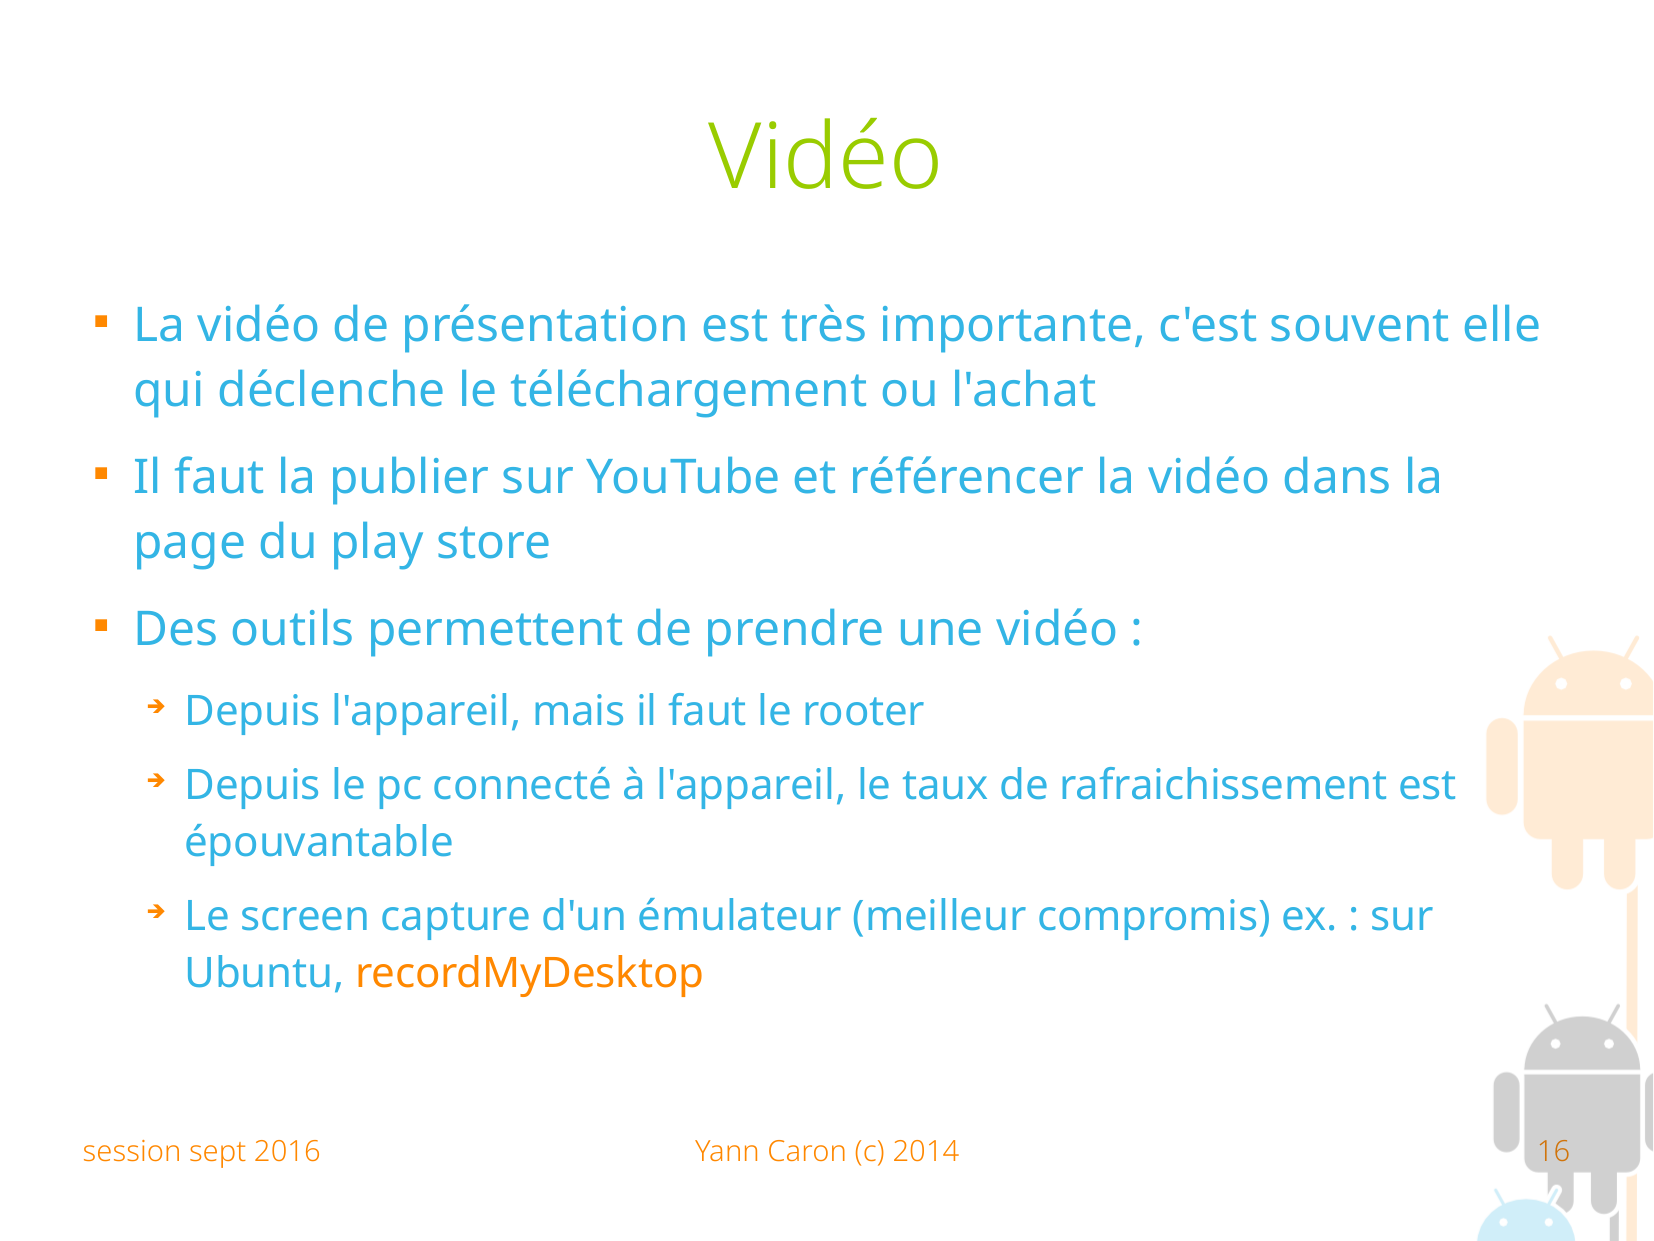

# Vidéo
La vidéo de présentation est très importante, c'est souvent elle qui déclenche le téléchargement ou l'achat
Il faut la publier sur YouTube et référencer la vidéo dans la page du play store
Des outils permettent de prendre une vidéo :
Depuis l'appareil, mais il faut le rooter
Depuis le pc connecté à l'appareil, le taux de rafraichissement est épouvantable
Le screen capture d'un émulateur (meilleur compromis) ex. : sur Ubuntu, recordMyDesktop
session sept 2016
Yann Caron (c) 2014
16